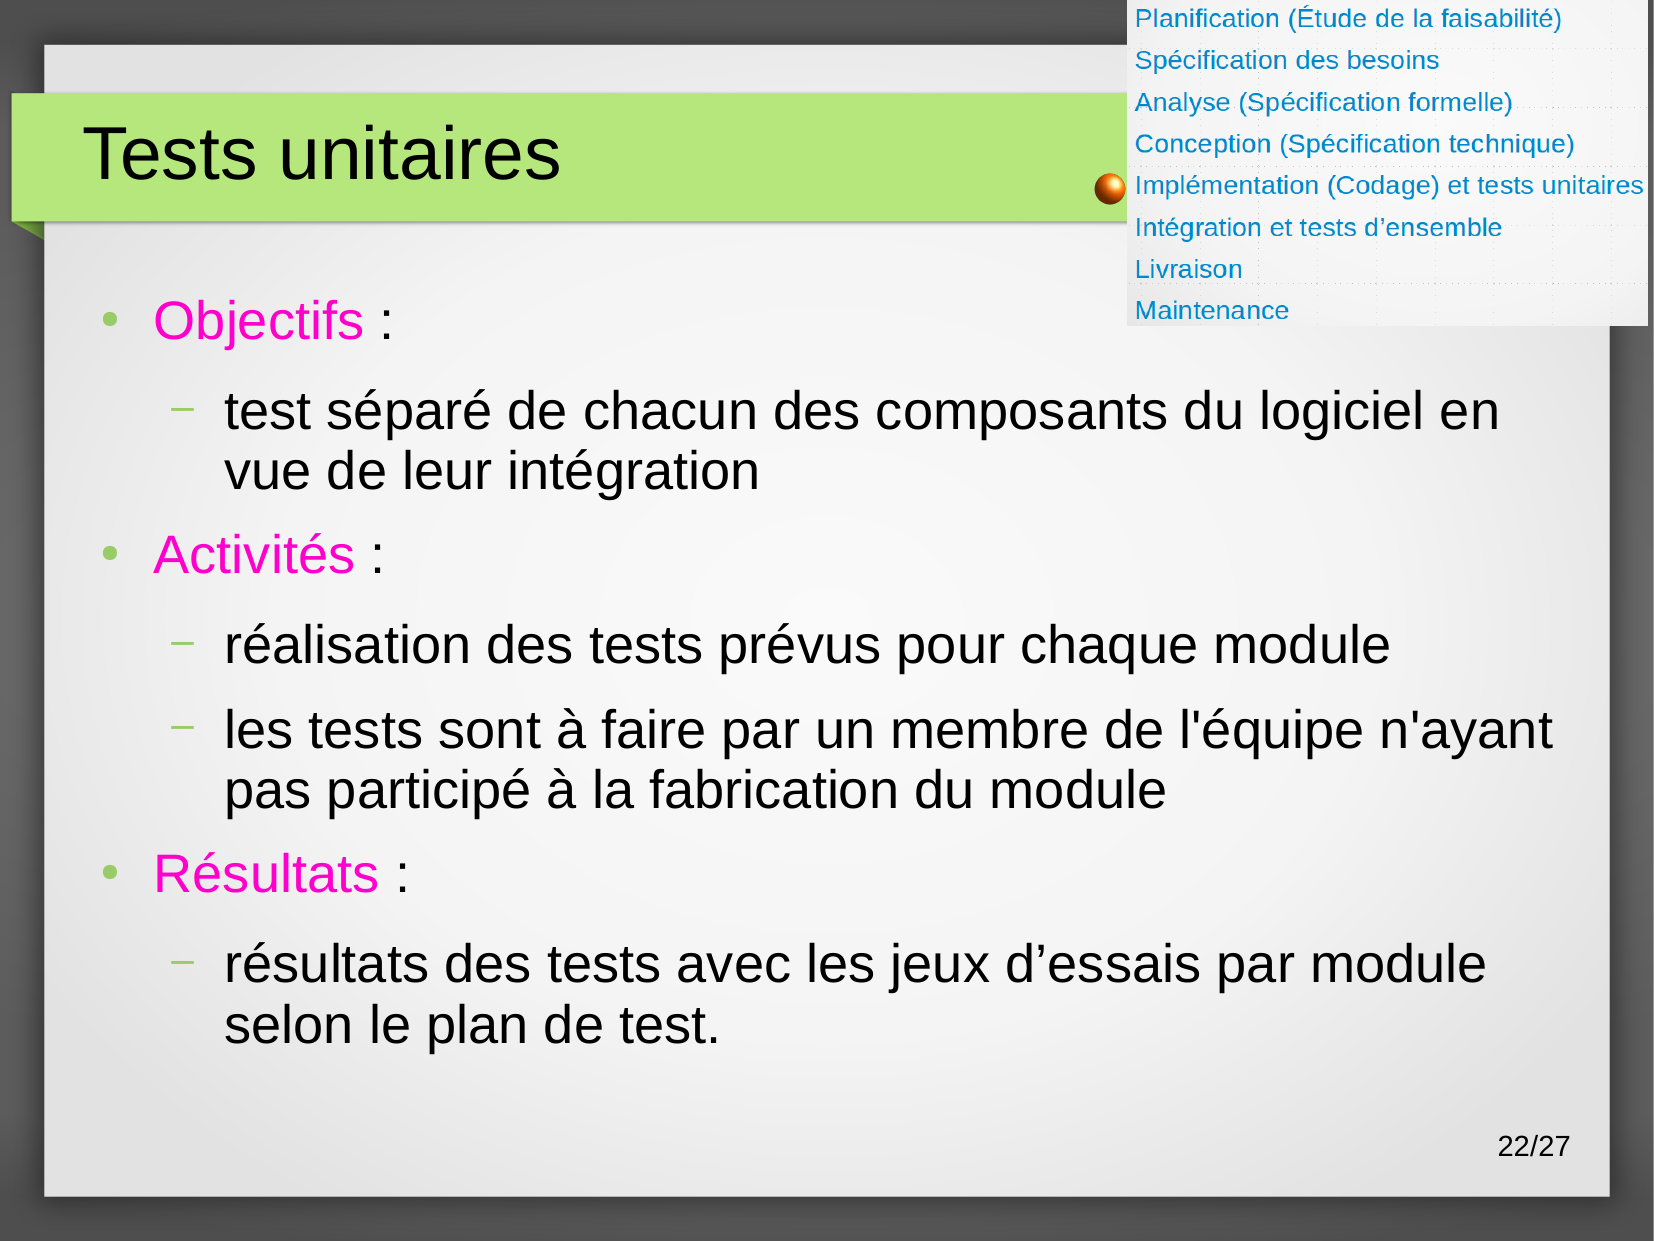

# Tests unitaires
Objectifs :
test séparé de chacun des composants du logiciel en vue de leur intégration
Activités :
réalisation des tests prévus pour chaque module
les tests sont à faire par un membre de l'équipe n'ayant pas participé à la fabrication du module
Résultats :
résultats des tests avec les jeux d’essais par module selon le plan de test.
22